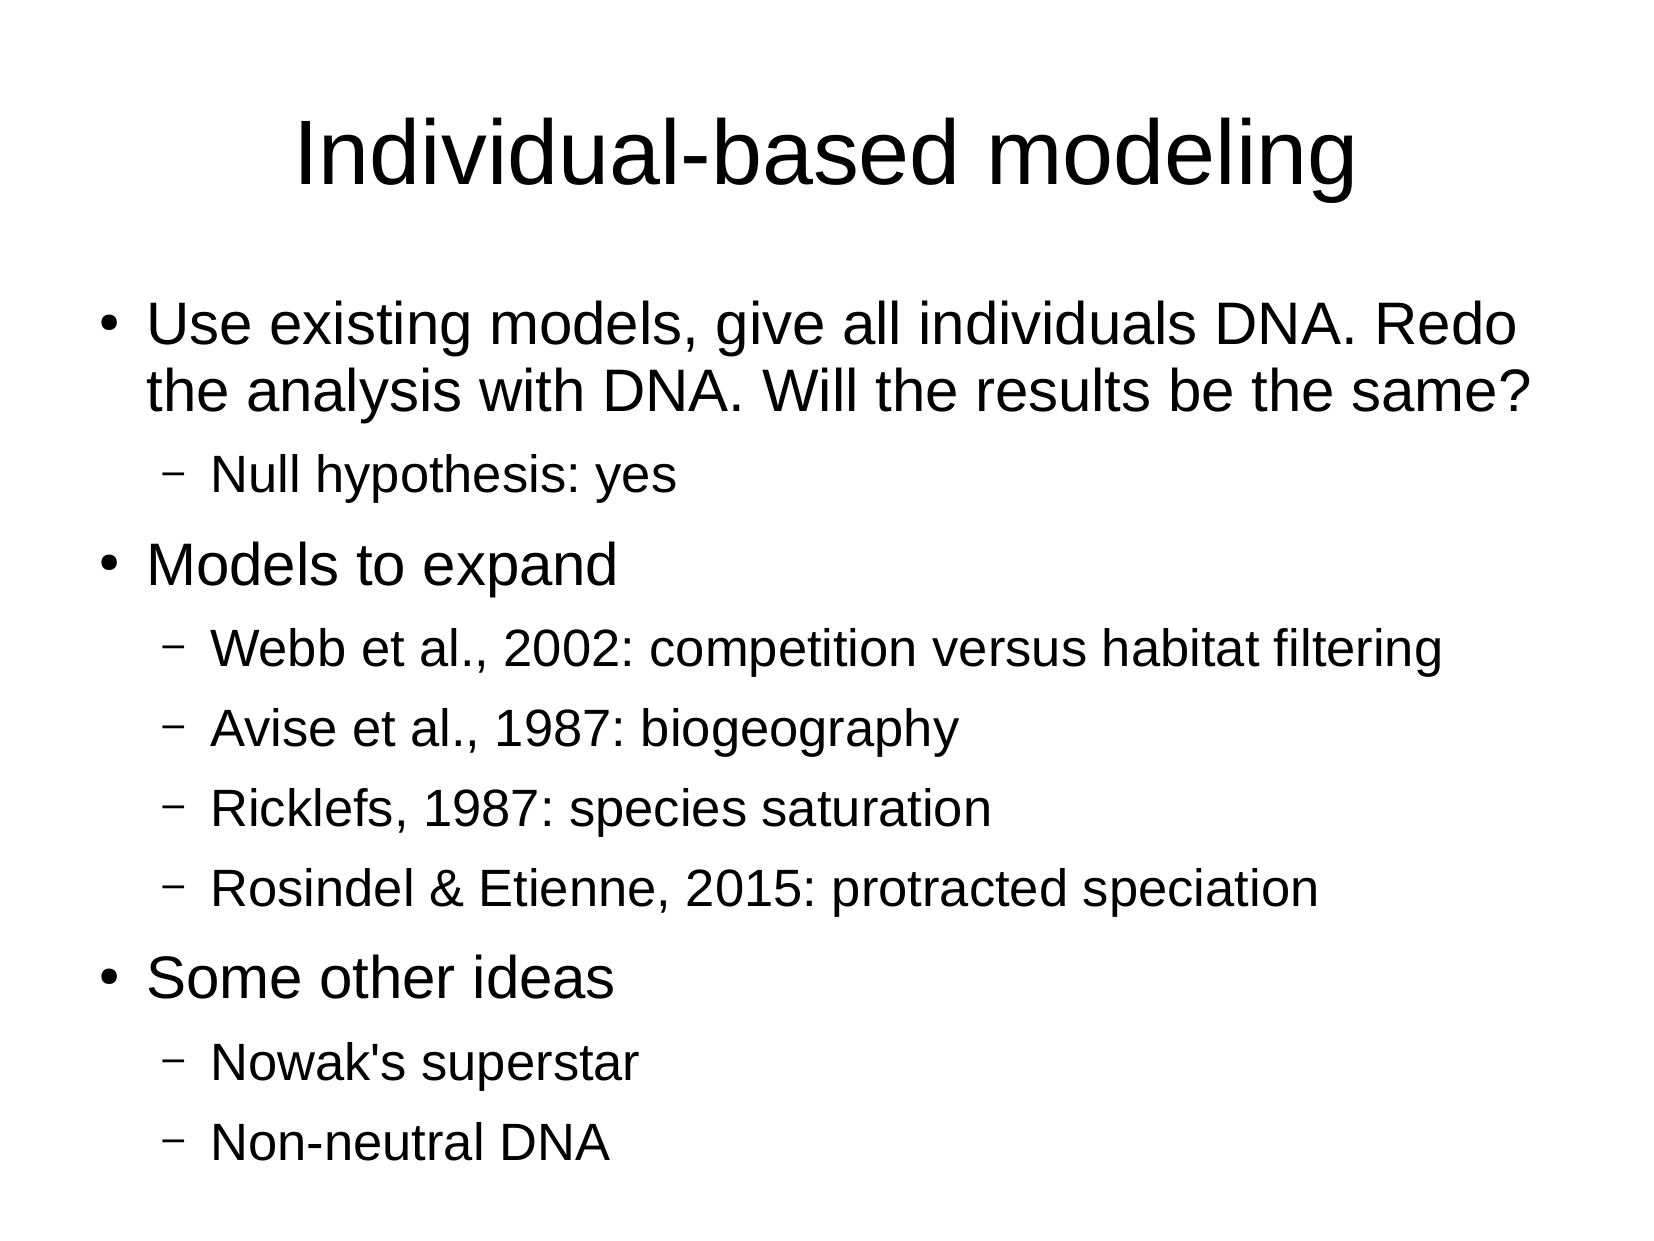

# Individual-based modeling
Use existing models, give all individuals DNA. Redo the analysis with DNA. Will the results be the same?
Null hypothesis: yes
Models to expand
Webb et al., 2002: competition versus habitat filtering
Avise et al., 1987: biogeography
Ricklefs, 1987: species saturation
Rosindel & Etienne, 2015: protracted speciation
Some other ideas
Nowak's superstar
Non-neutral DNA